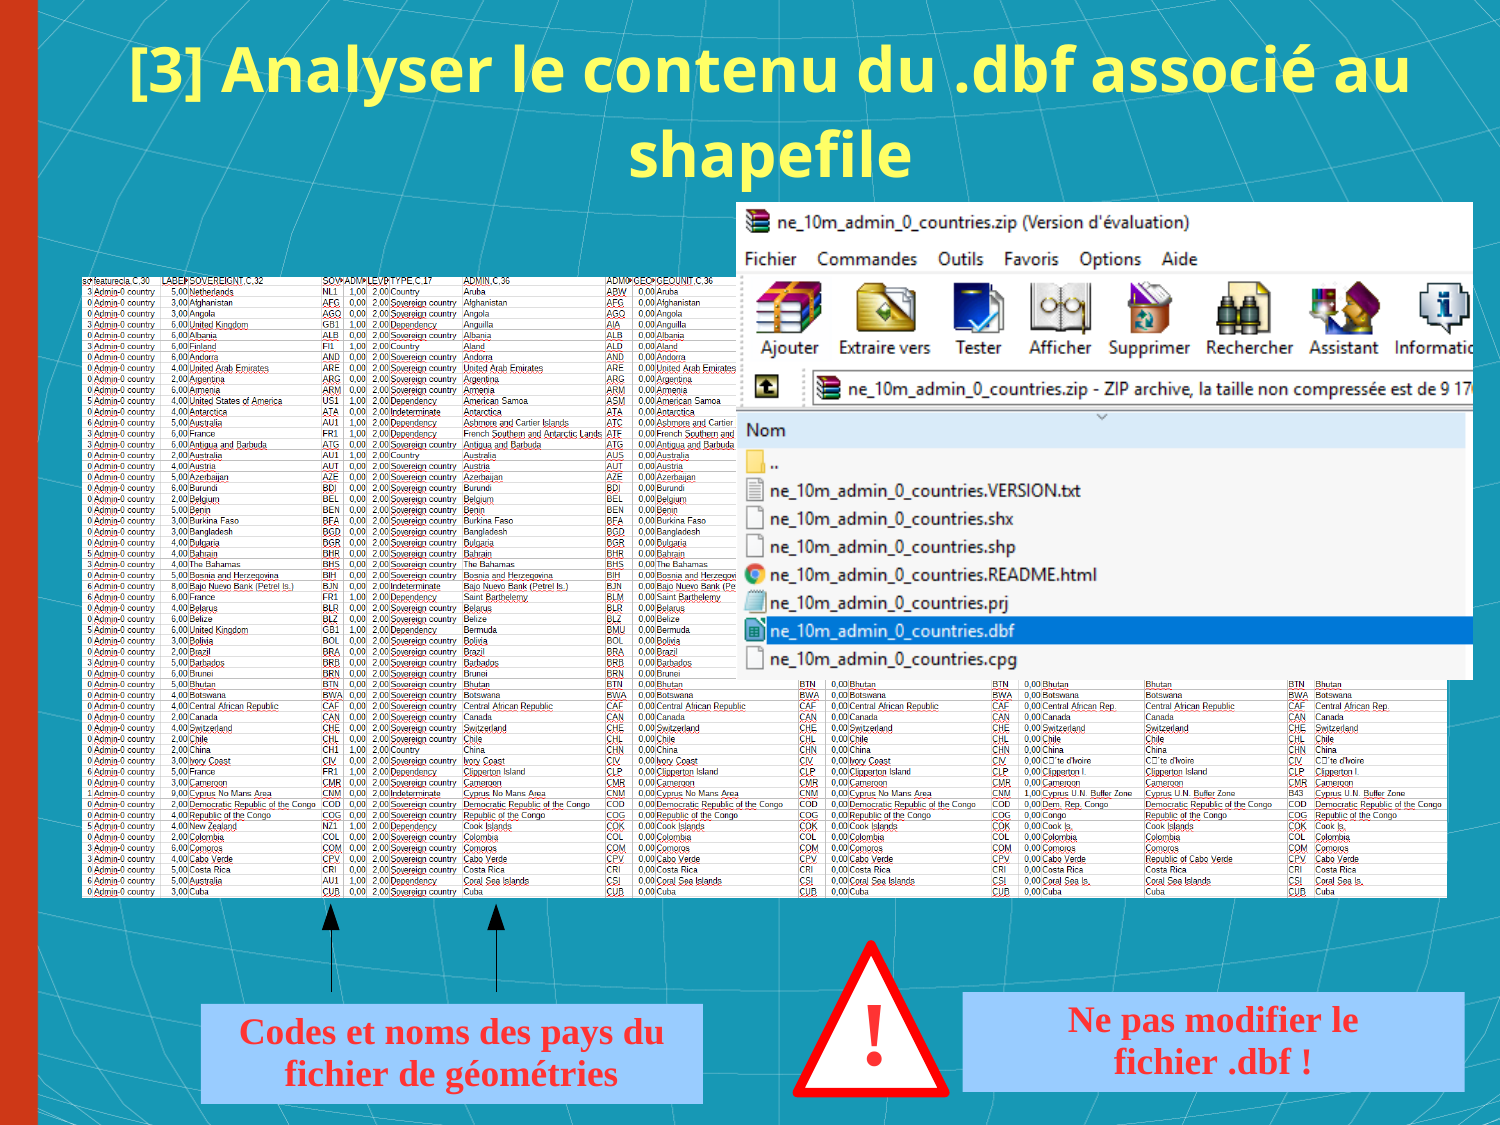

# [3] Analyser le contenu du .dbf associé au shapefile
!
Ne pas modifier le fichier .dbf !
Codes et noms des pays du fichier de géométries